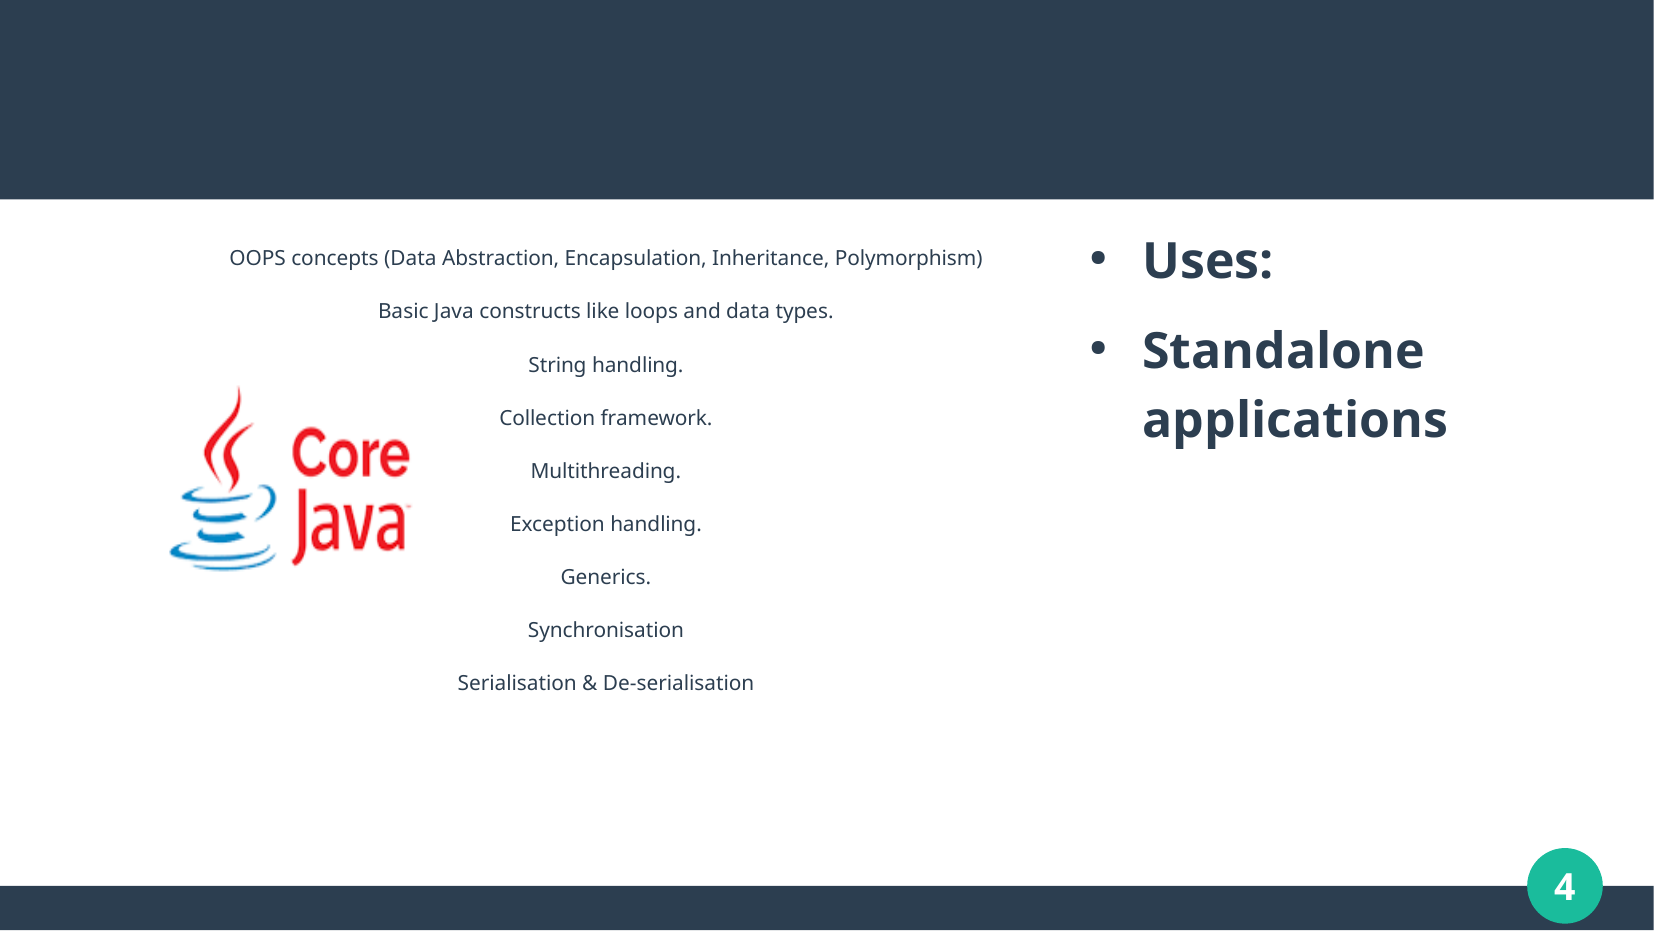

#
Uses:
Standalone applications
OOPS concepts (Data Abstraction, Encapsulation, Inheritance, Polymorphism)
Basic Java constructs like loops and data types.
String handling.
Collection framework.
Multithreading.
Exception handling.
Generics.
Synchronisation
Serialisation & De-serialisation